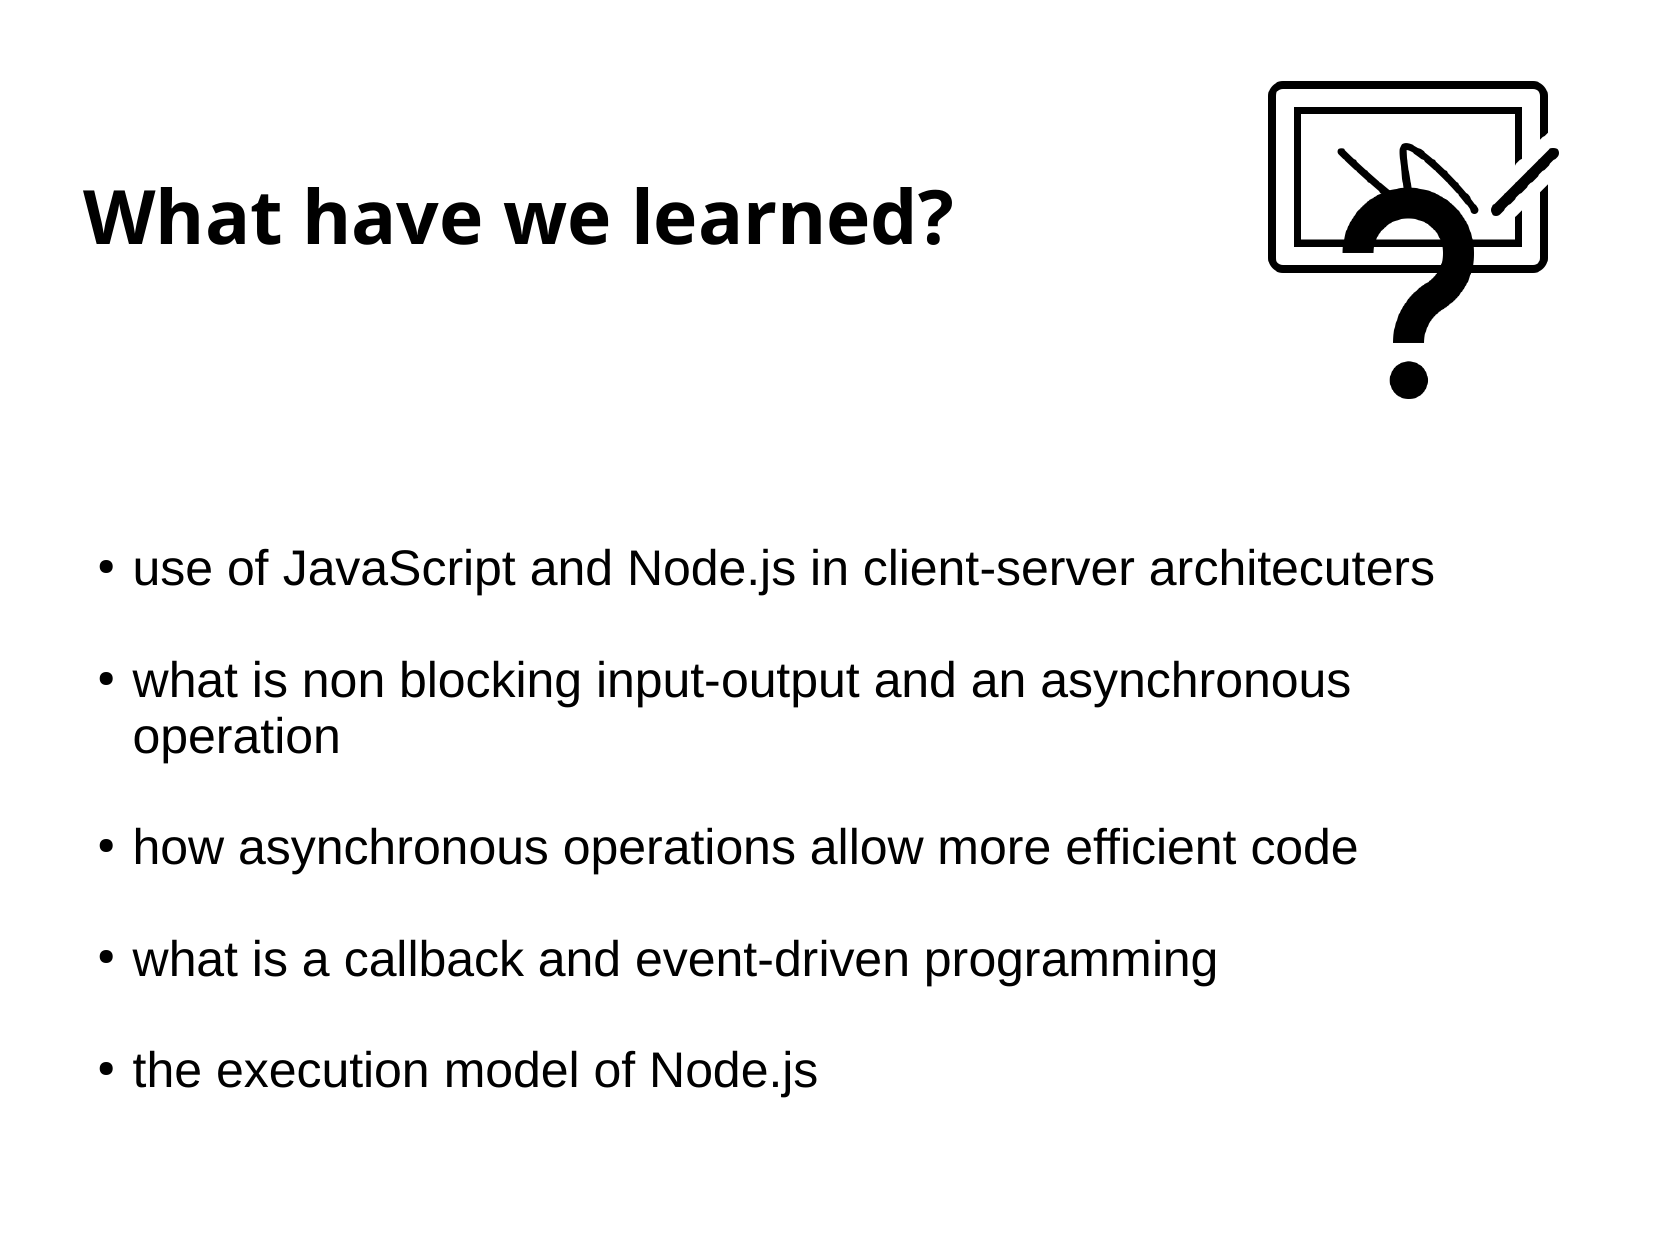

What have we learned?
use of JavaScript and Node.js in client-server architecuters
what is non blocking input-output and an asynchronous operation
how asynchronous operations allow more efficient code
what is a callback and event-driven programming
the execution model of Node.js